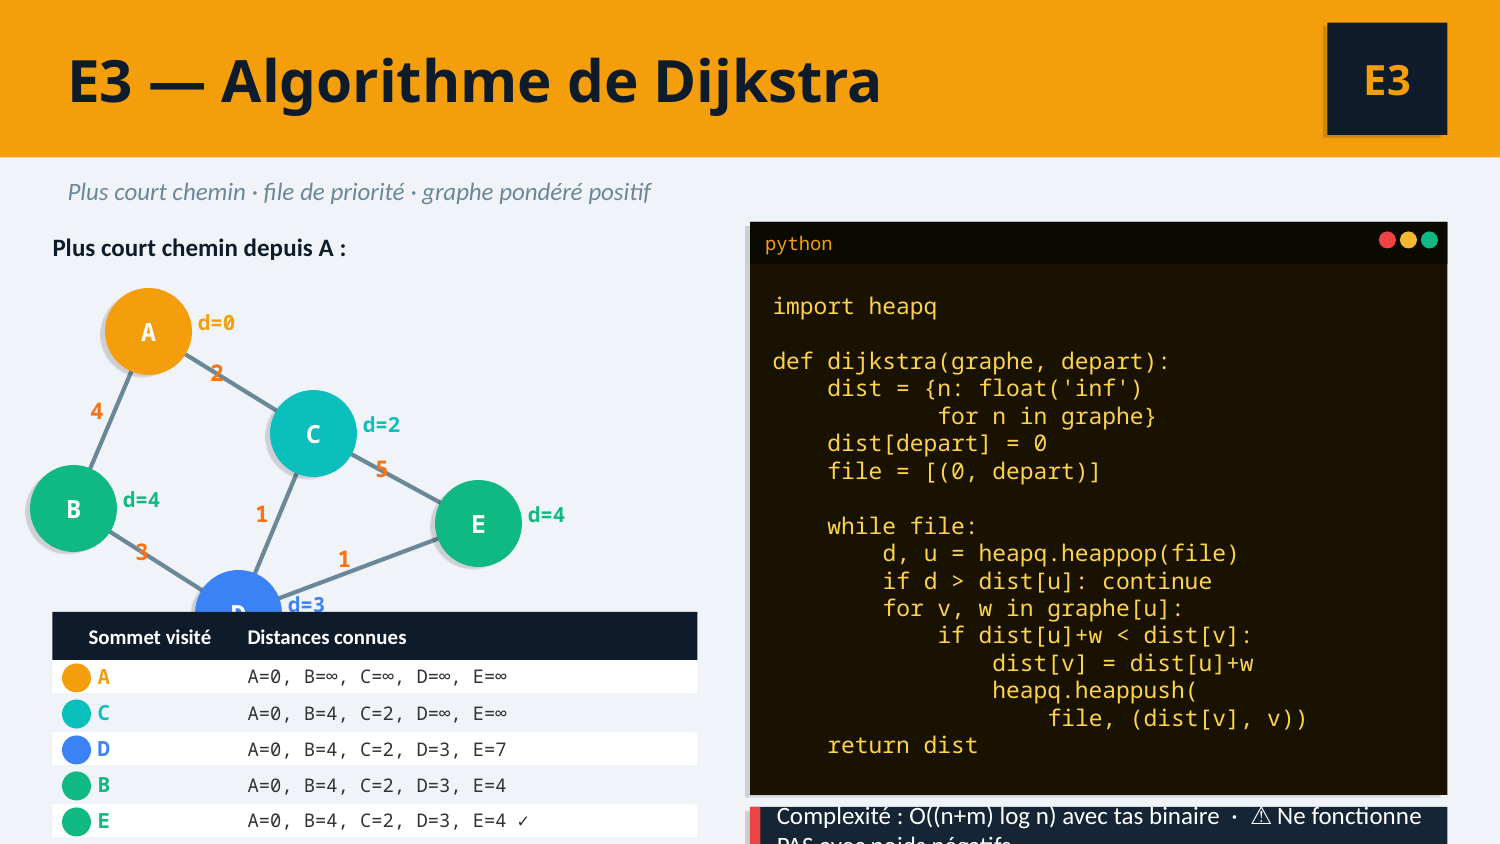

E3 — Algorithme de Dijkstra
E3
Plus court chemin · file de priorité · graphe pondéré positif
python
Plus court chemin depuis A :
import heapq
def dijkstra(graphe, depart):
 dist = {n: float('inf')
 for n in graphe}
 dist[depart] = 0
 file = [(0, depart)]
 while file:
 d, u = heapq.heappop(file)
 if d > dist[u]: continue
 for v, w in graphe[u]:
 if dist[u]+w < dist[v]:
 dist[v] = dist[u]+w
 heapq.heappush(
 file, (dist[v], v))
 return dist
A
d=0
2
C
4
d=2
5
B
E
d=4
1
d=4
3
1
D
d=3
Sommet visité
Distances connues
A
A=0, B=∞, C=∞, D=∞, E=∞
C
A=0, B=4, C=2, D=∞, E=∞
D
A=0, B=4, C=2, D=3, E=7
B
A=0, B=4, C=2, D=3, E=4
E
A=0, B=4, C=2, D=3, E=4 ✓
Complexité : O((n+m) log n) avec tas binaire · ⚠️ Ne fonctionne PAS avec poids négatifs